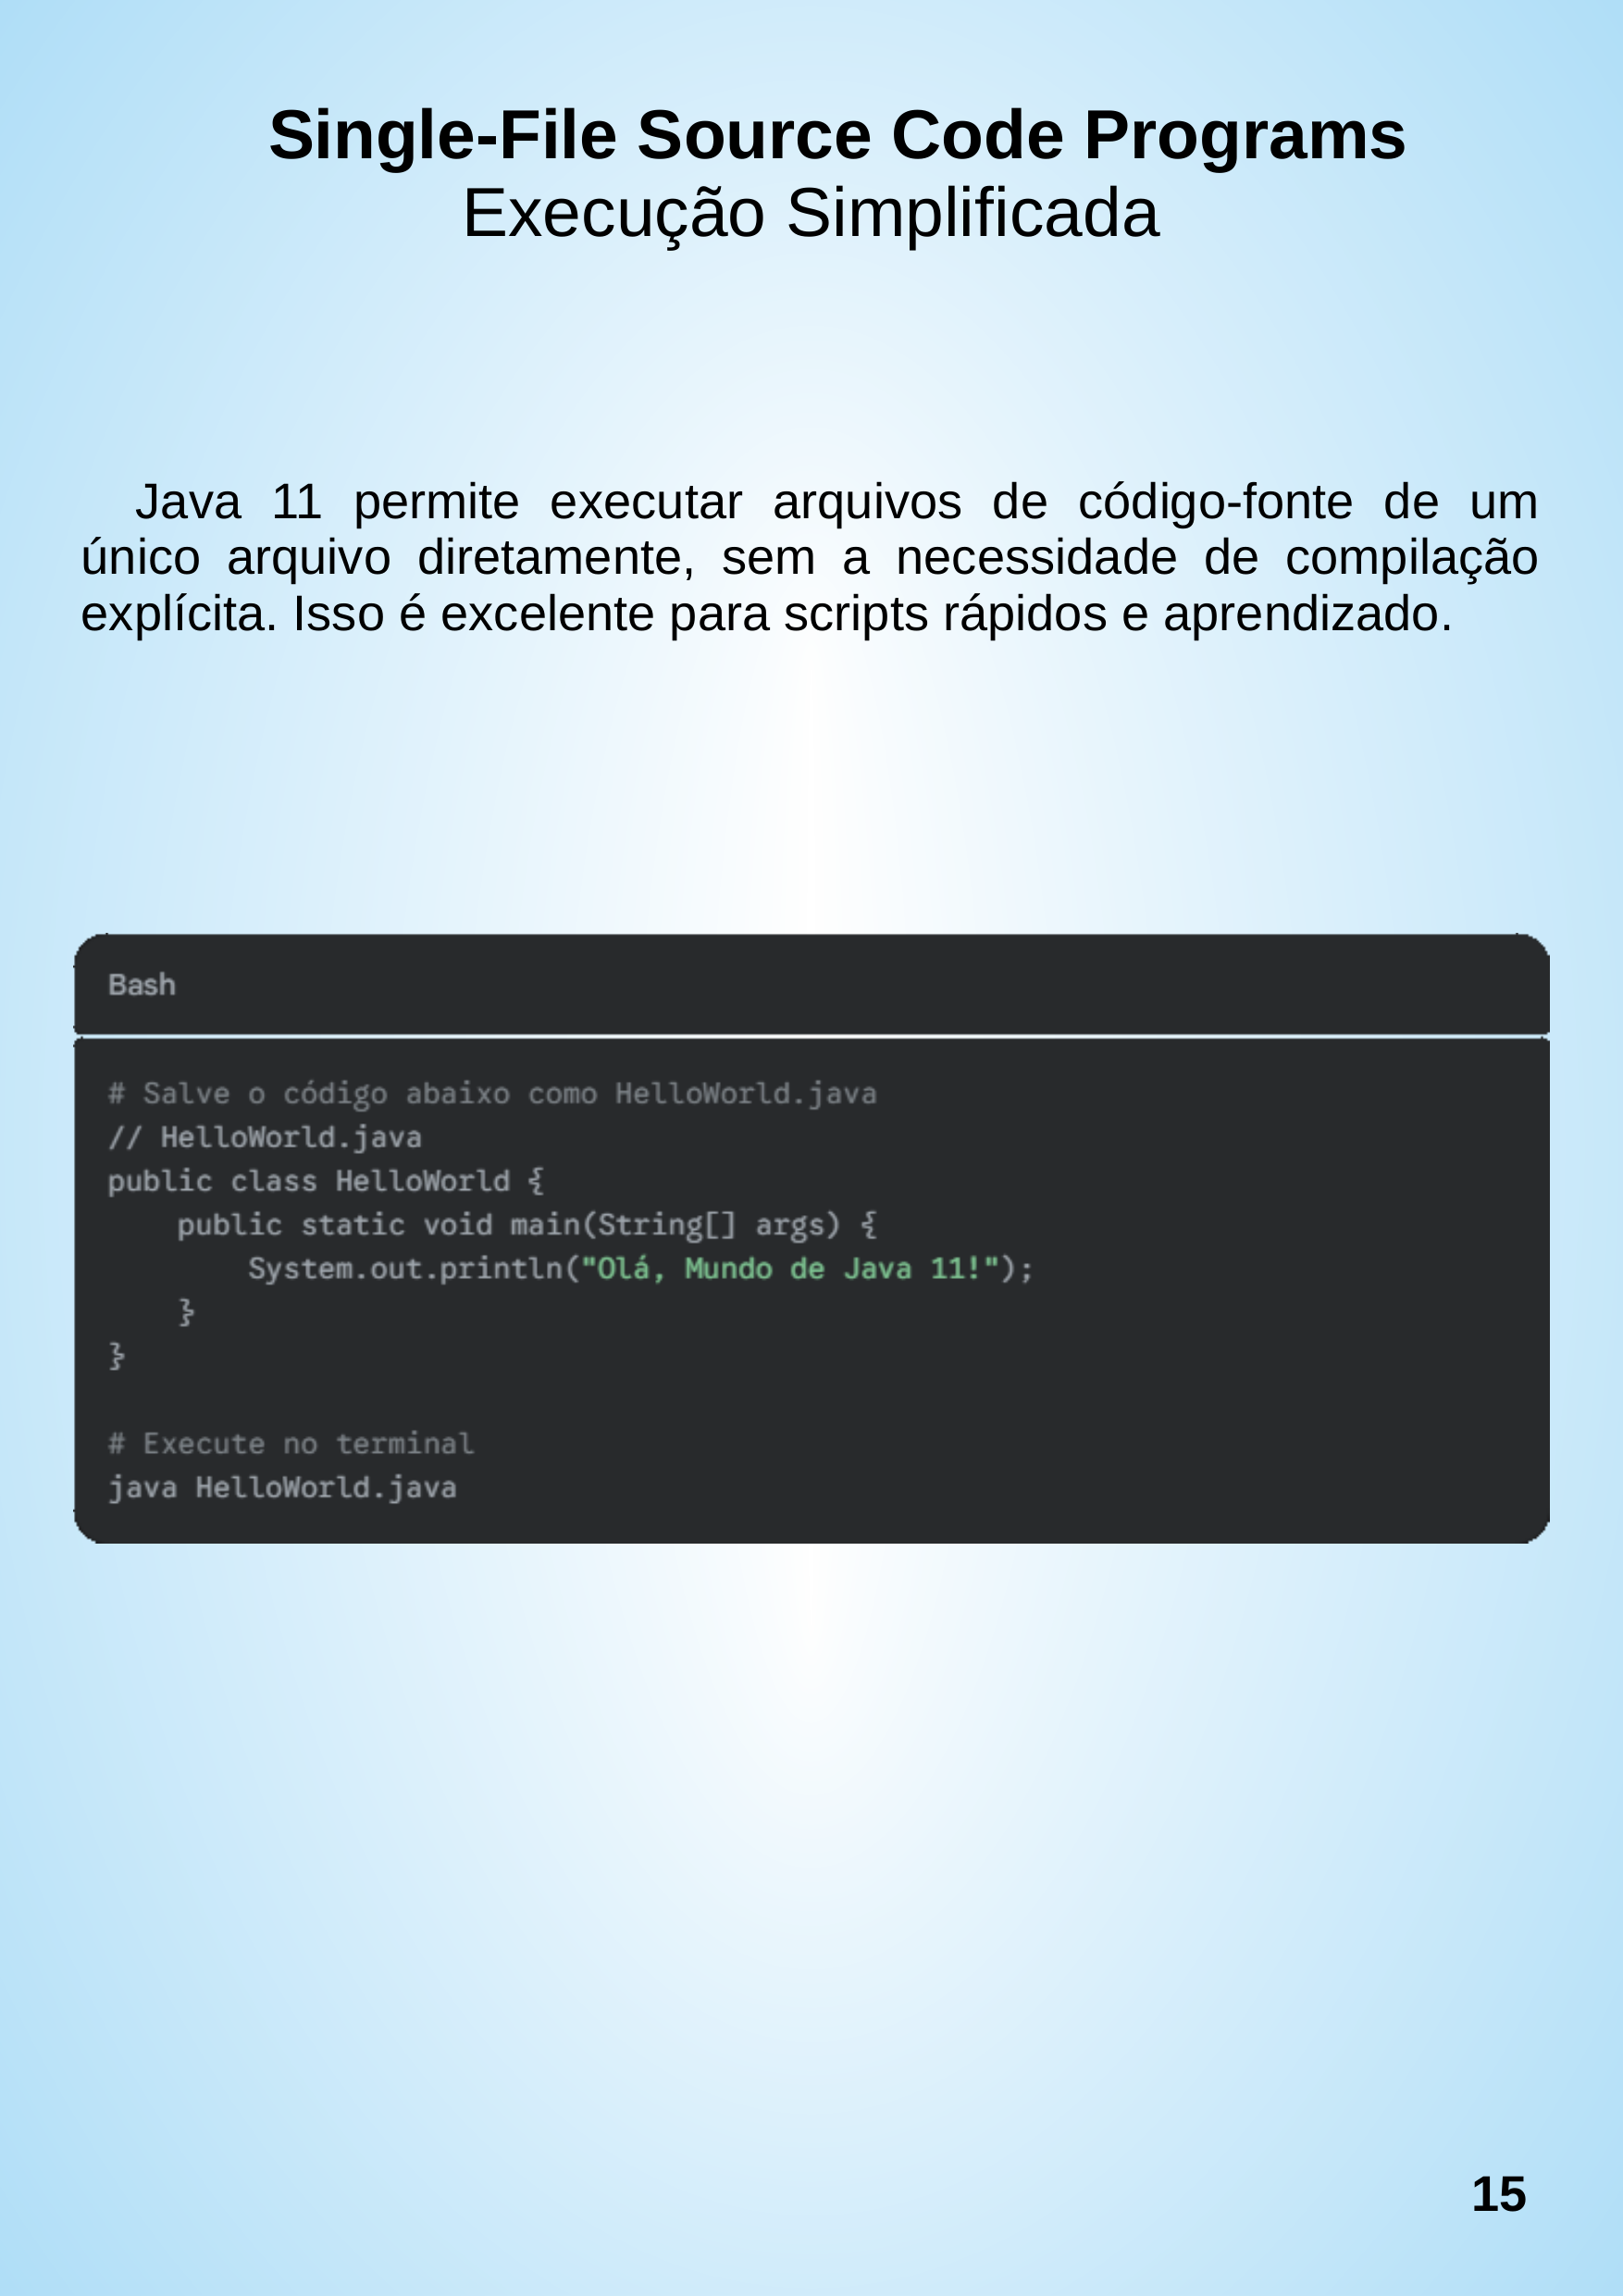

Single-File Source Code Programs
Execução Simplificada
# Java 11 permite executar arquivos de código-fonte de um único arquivo diretamente, sem a necessidade de compilação explícita. Isso é excelente para scripts rápidos e aprendizado.